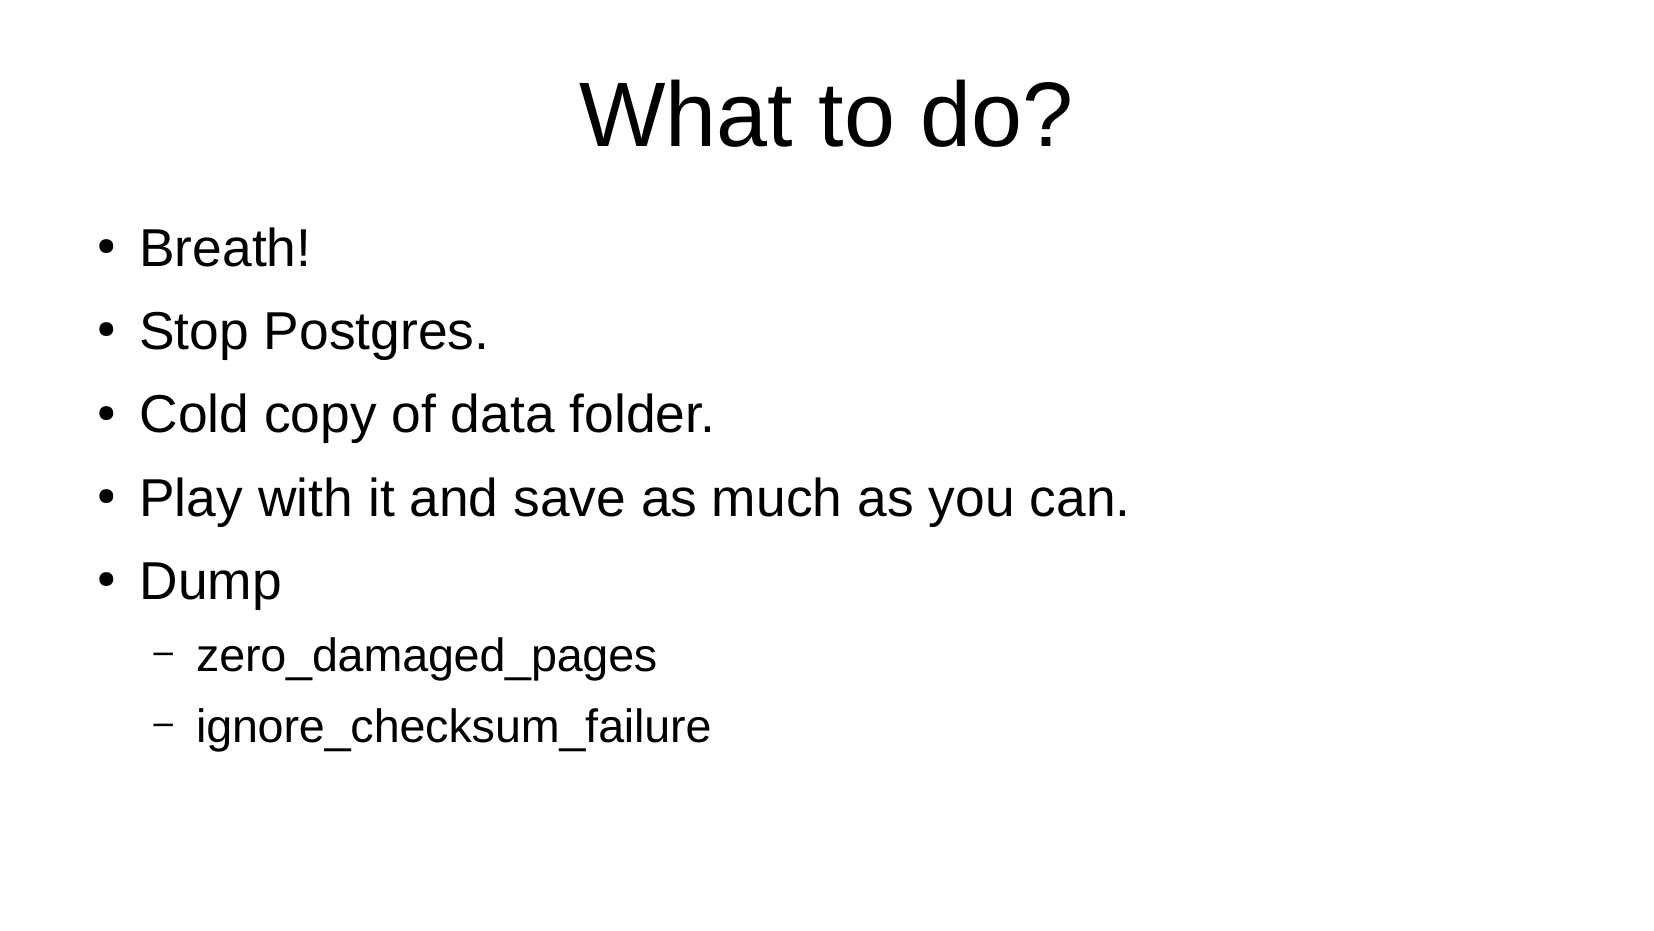

# What to do?
Breath!
Stop Postgres.
Cold copy of data folder.
Play with it and save as much as you can.
Dump
zero_damaged_pages
ignore_checksum_failure